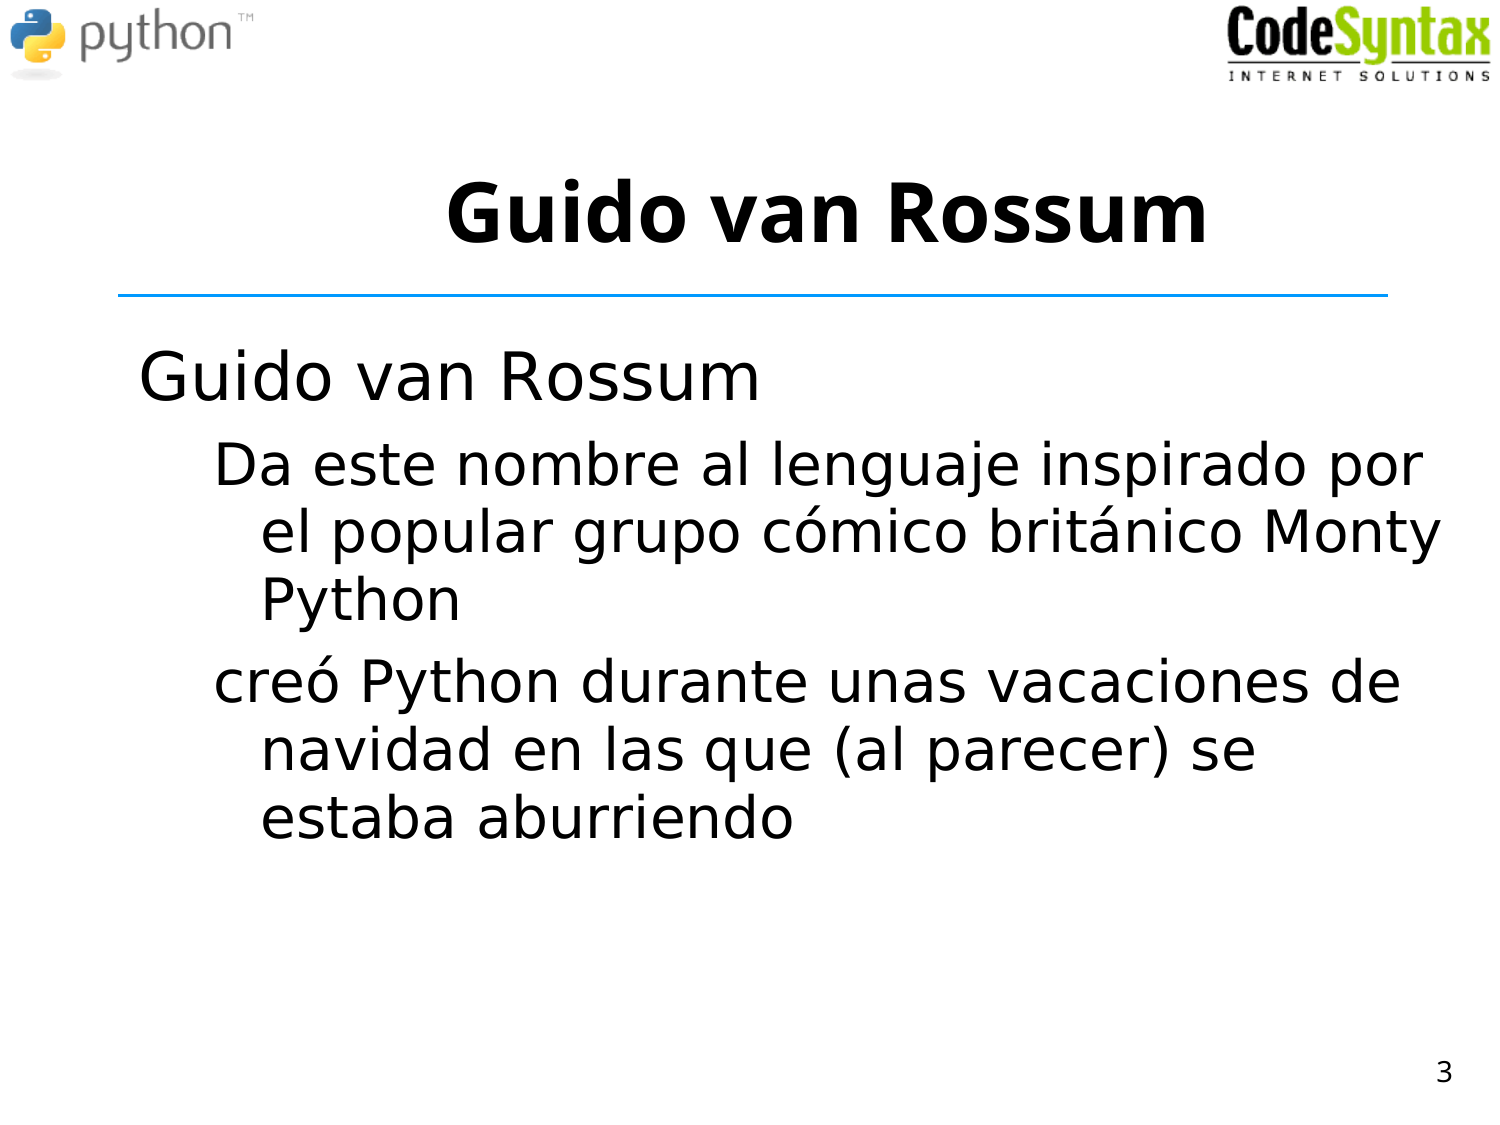

# Guido van Rossum
Guido van Rossum
Da este nombre al lenguaje inspirado por el popular grupo cómico británico Monty Python
creó Python durante unas vacaciones de navidad en las que (al parecer) se estaba aburriendo
3